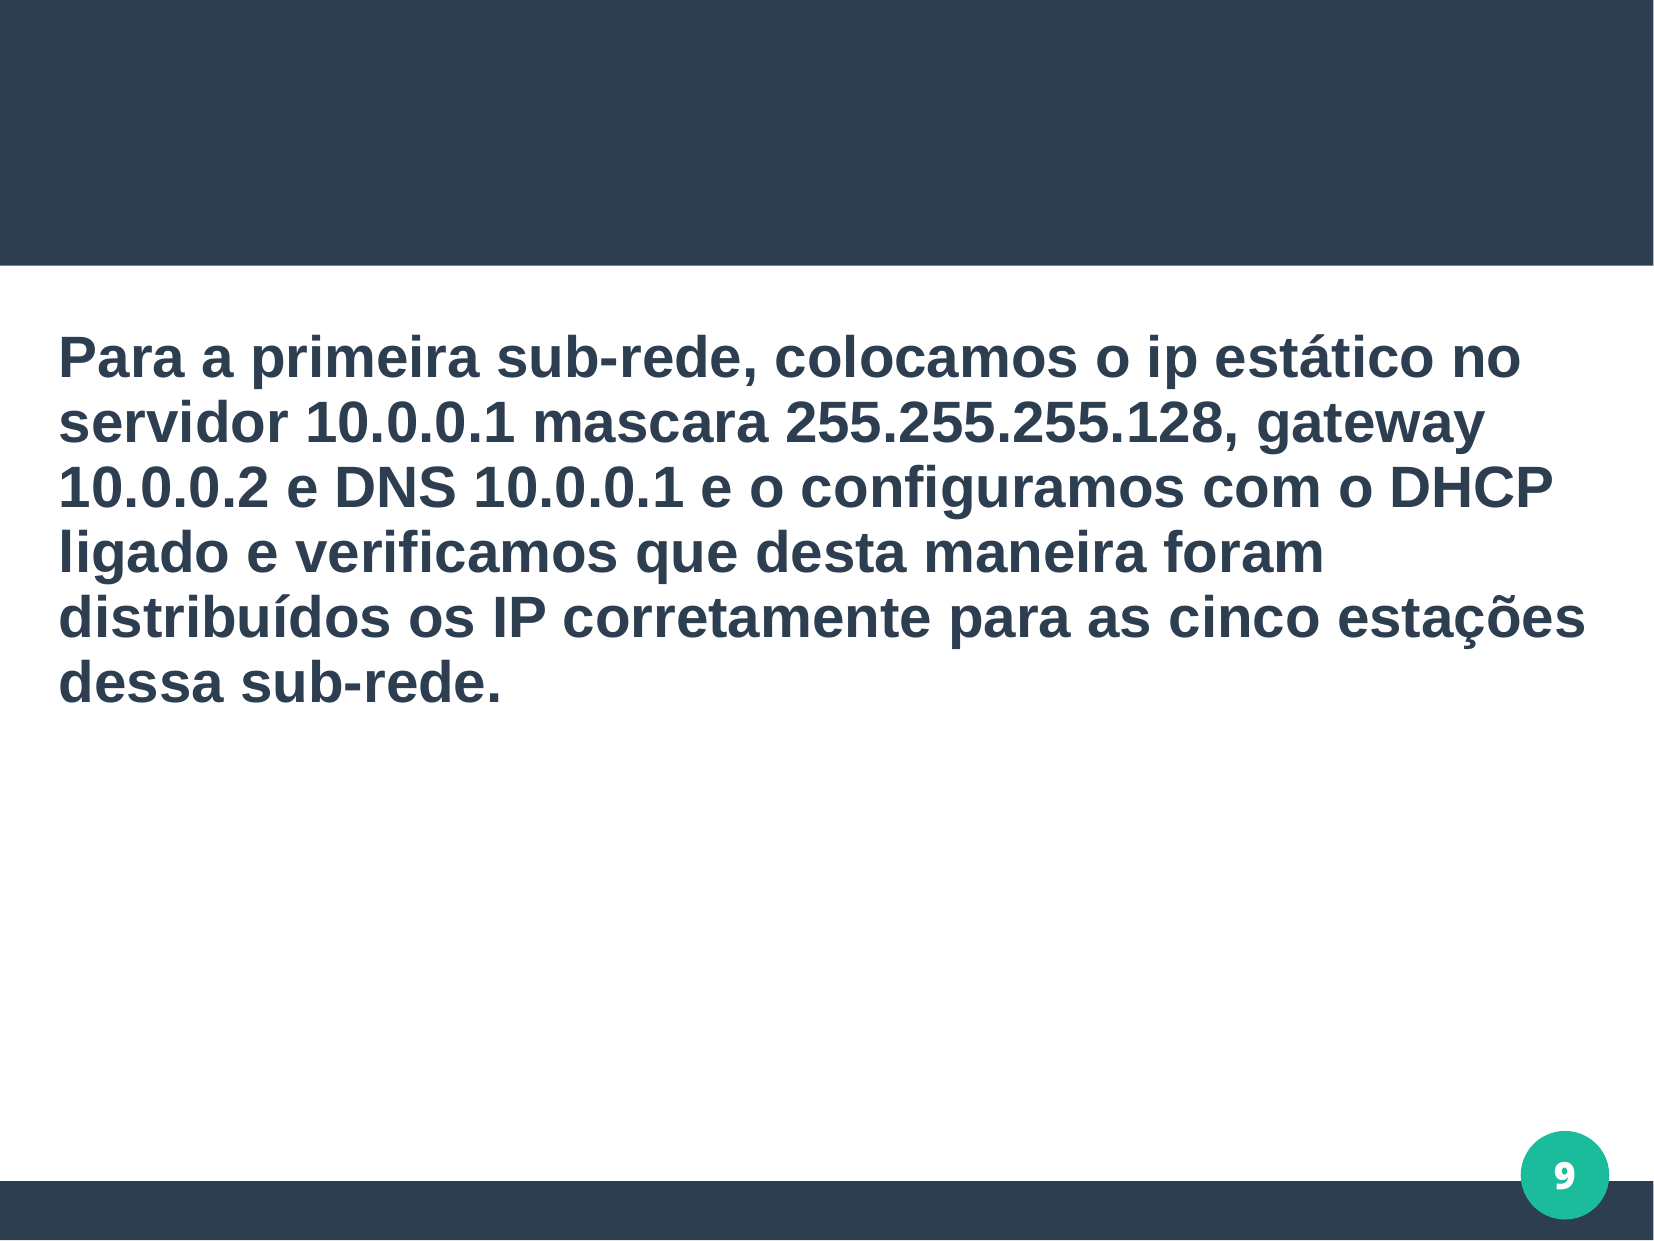

#
Para a primeira sub-rede, colocamos o ip estático no servidor 10.0.0.1 mascara 255.255.255.128, gateway 10.0.0.2 e DNS 10.0.0.1 e o configuramos com o DHCP ligado e verificamos que desta maneira foram distribuídos os IP corretamente para as cinco estações dessa sub-rede.
9